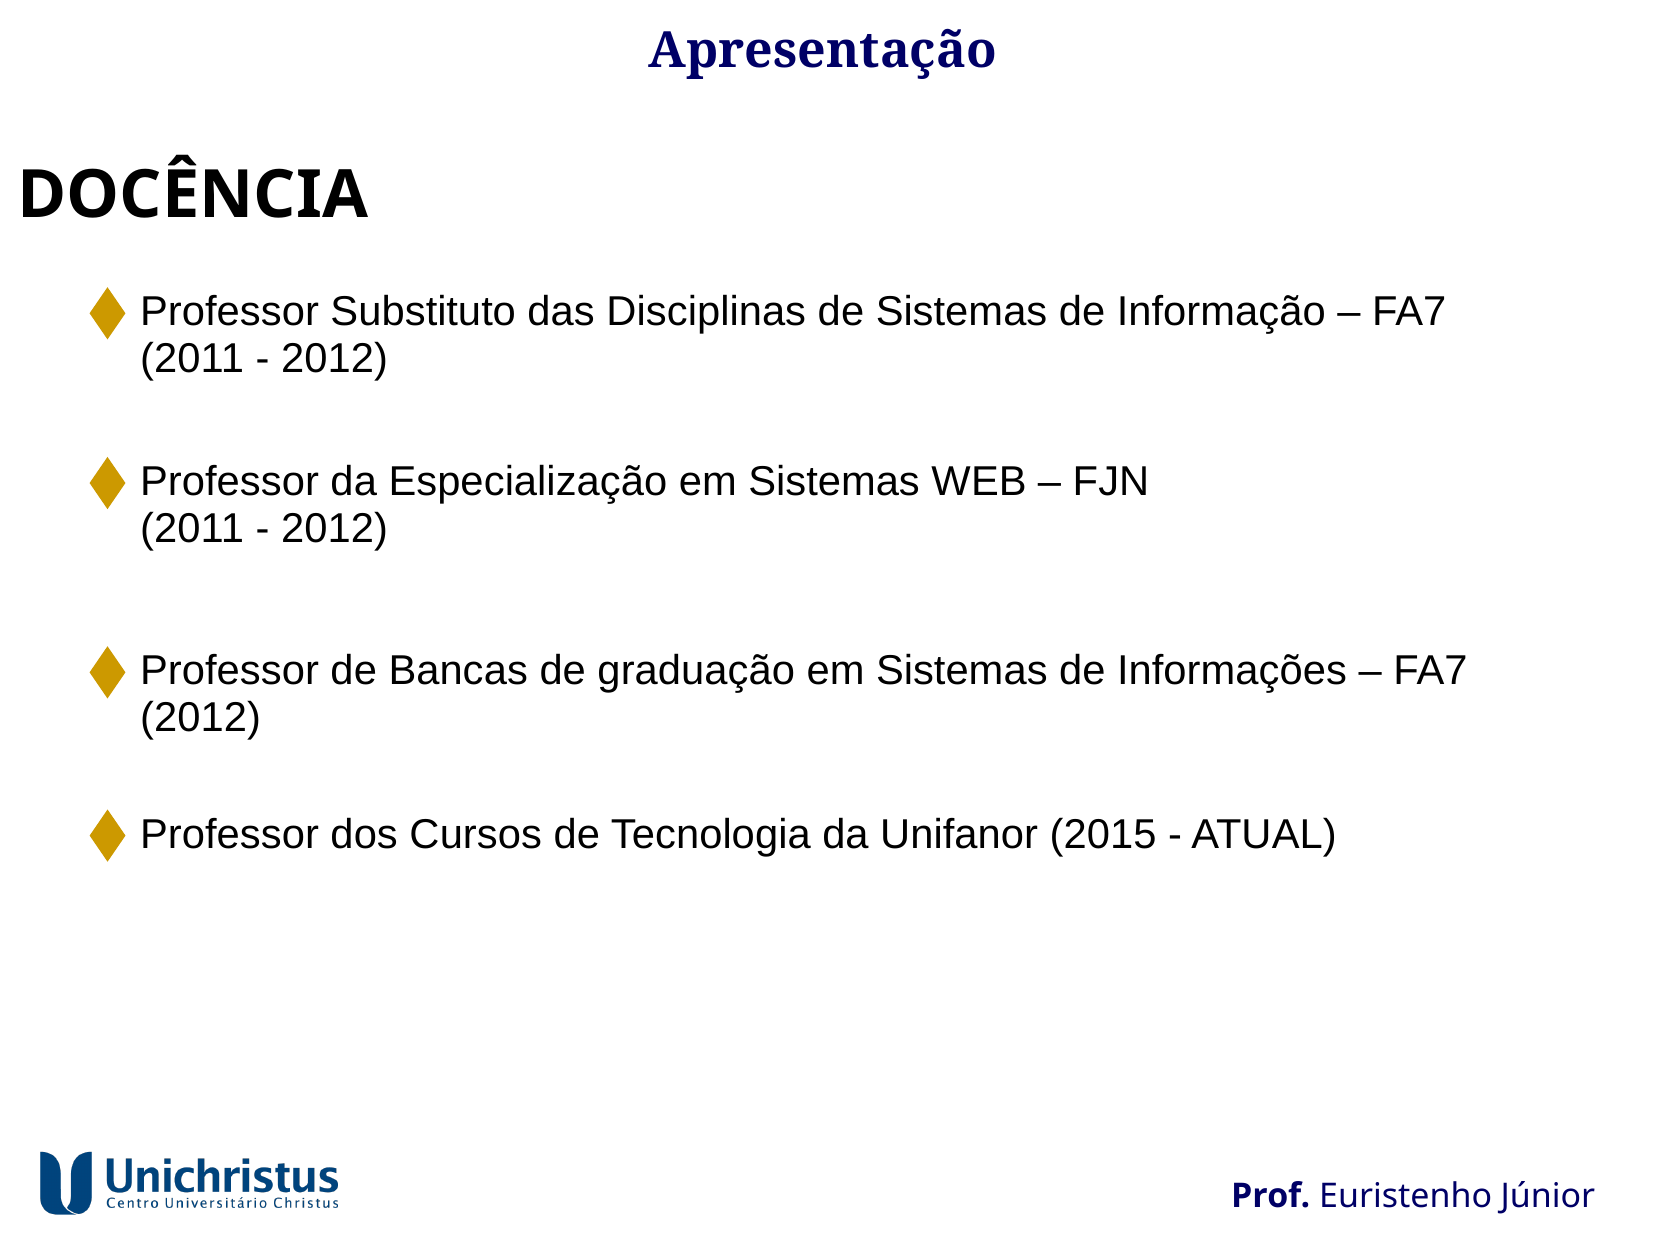

Apresentação
DOCÊNCIA
Professor Substituto das Disciplinas de Sistemas de Informação – FA7
(2011 - 2012)
Professor da Especialização em Sistemas WEB – FJN
(2011 - 2012)
Professor de Bancas de graduação em Sistemas de Informações – FA7
(2012)
Professor dos Cursos de Tecnologia da Unifanor (2015 - ATUAL)
Prof. Euristenho Júnior